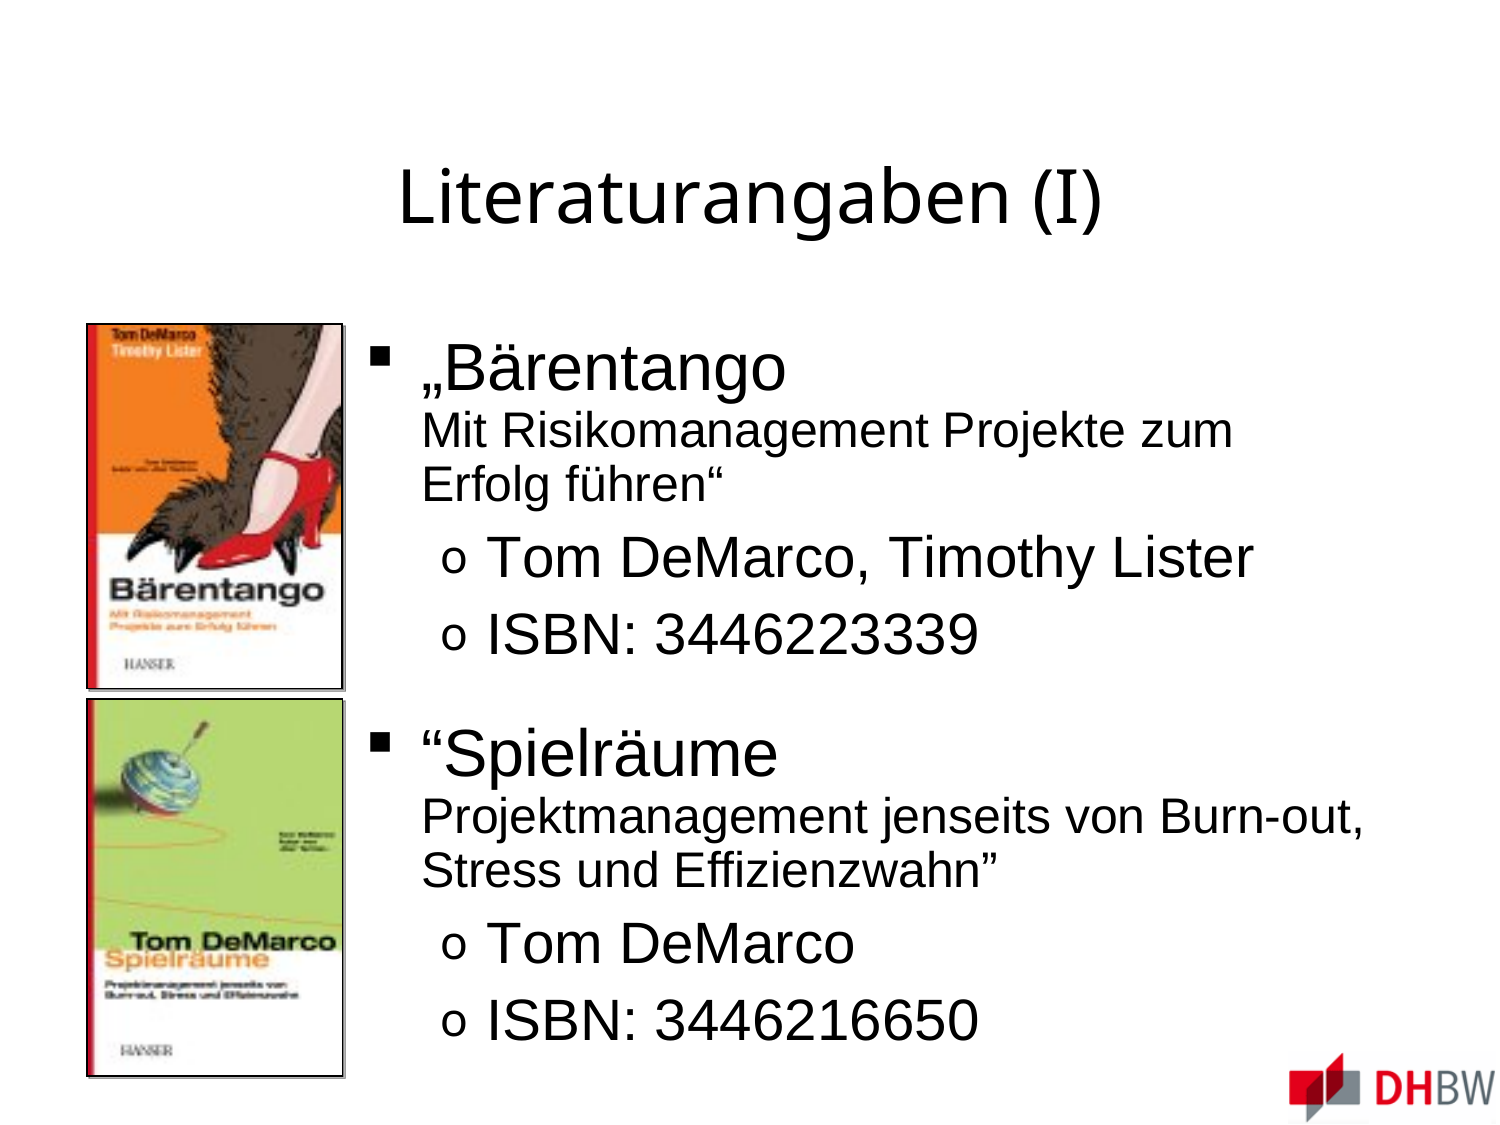

# Literaturangaben (I)
„Bärentango
Mit Risikomanagement Projekte zum Erfolg führen“
Tom DeMarco, Timothy Lister
ISBN: 3446223339
“Spielräume
Projektmanagement jenseits von Burn-out, Stress und Effizienzwahn”
Tom DeMarco
ISBN: 3446216650